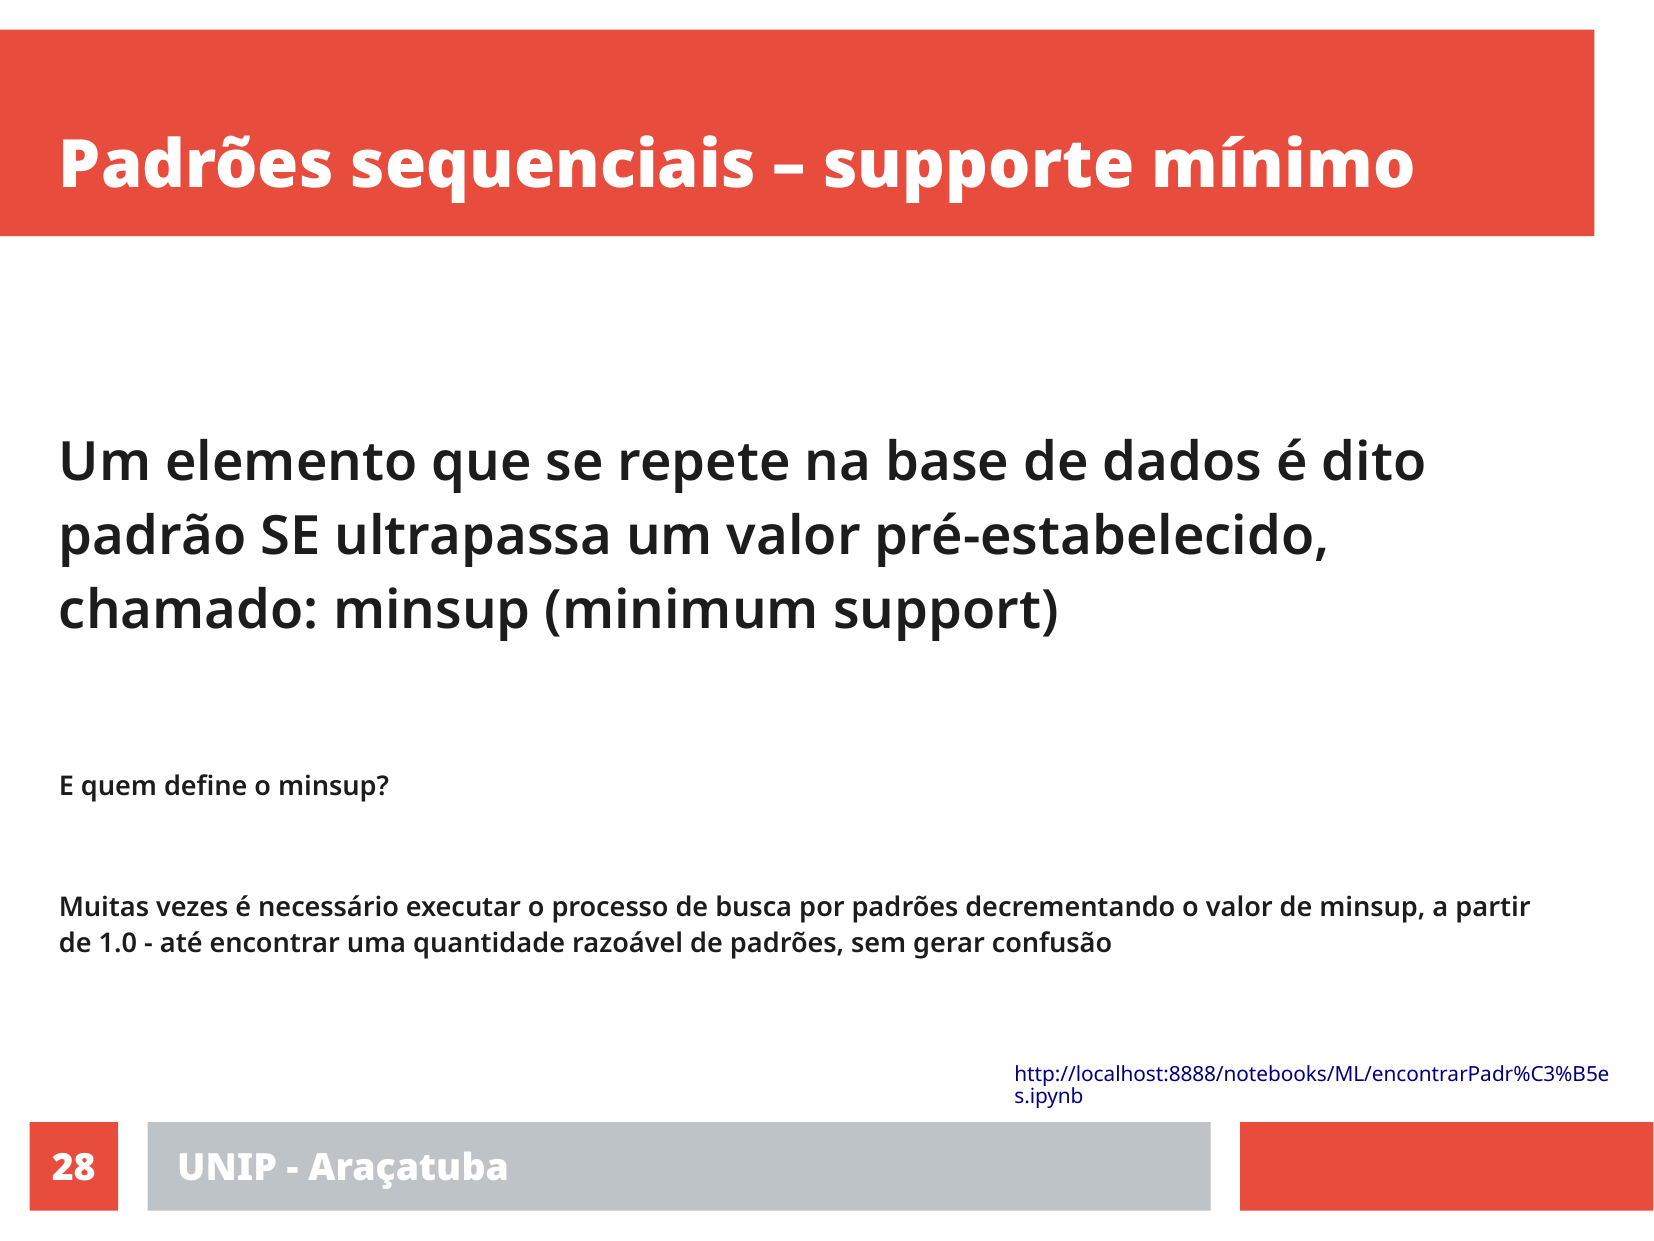

# Padrões sequenciais – supporte mínimo
Um elemento que se repete na base de dados é dito padrão SE ultrapassa um valor pré-estabelecido, chamado: minsup (minimum support)
E quem define o minsup?
Muitas vezes é necessário executar o processo de busca por padrões decrementando o valor de minsup, a partir de 1.0 - até encontrar uma quantidade razoável de padrões, sem gerar confusão
http://localhost:8888/notebooks/ML/encontrarPadr%C3%B5es.ipynb
28
UNIP - Araçatuba